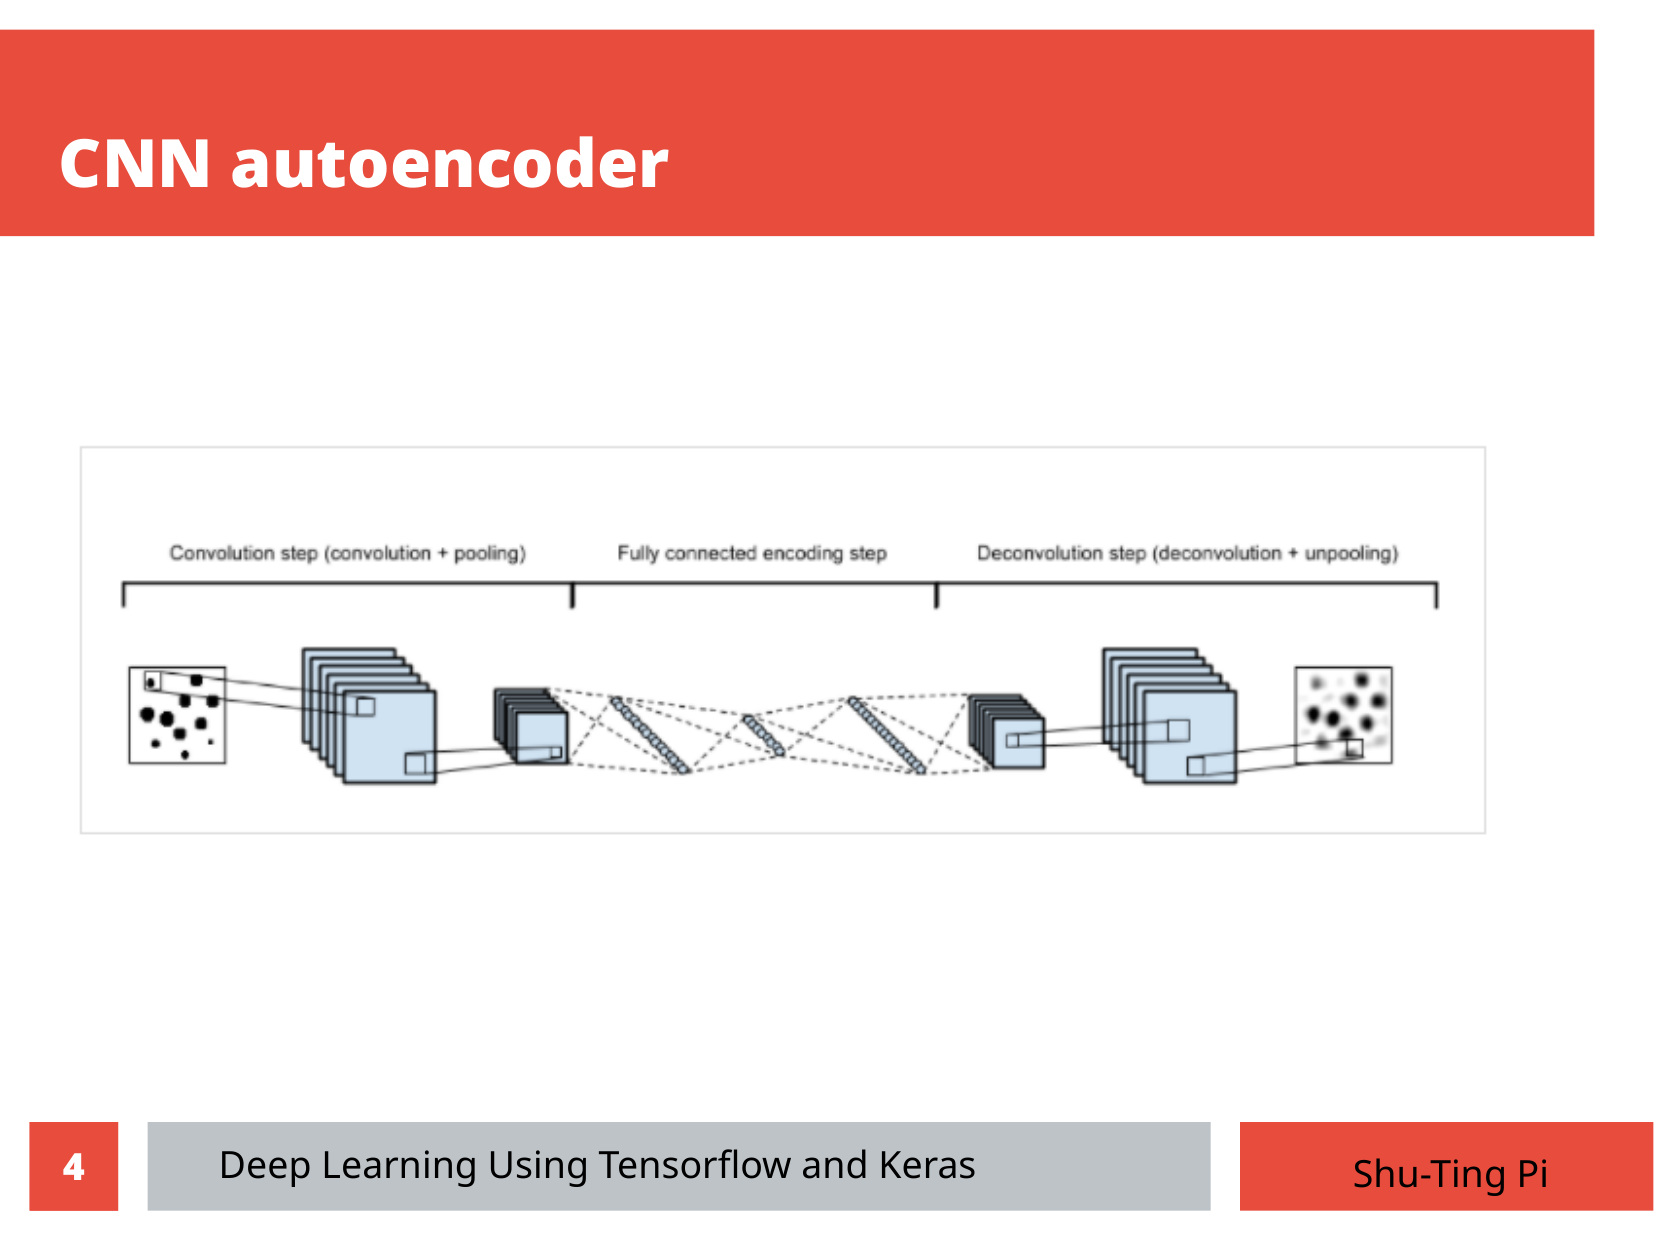

# CNN autoencoder
4
Deep Learning Using Tensorflow and Keras
Shu-Ting Pi